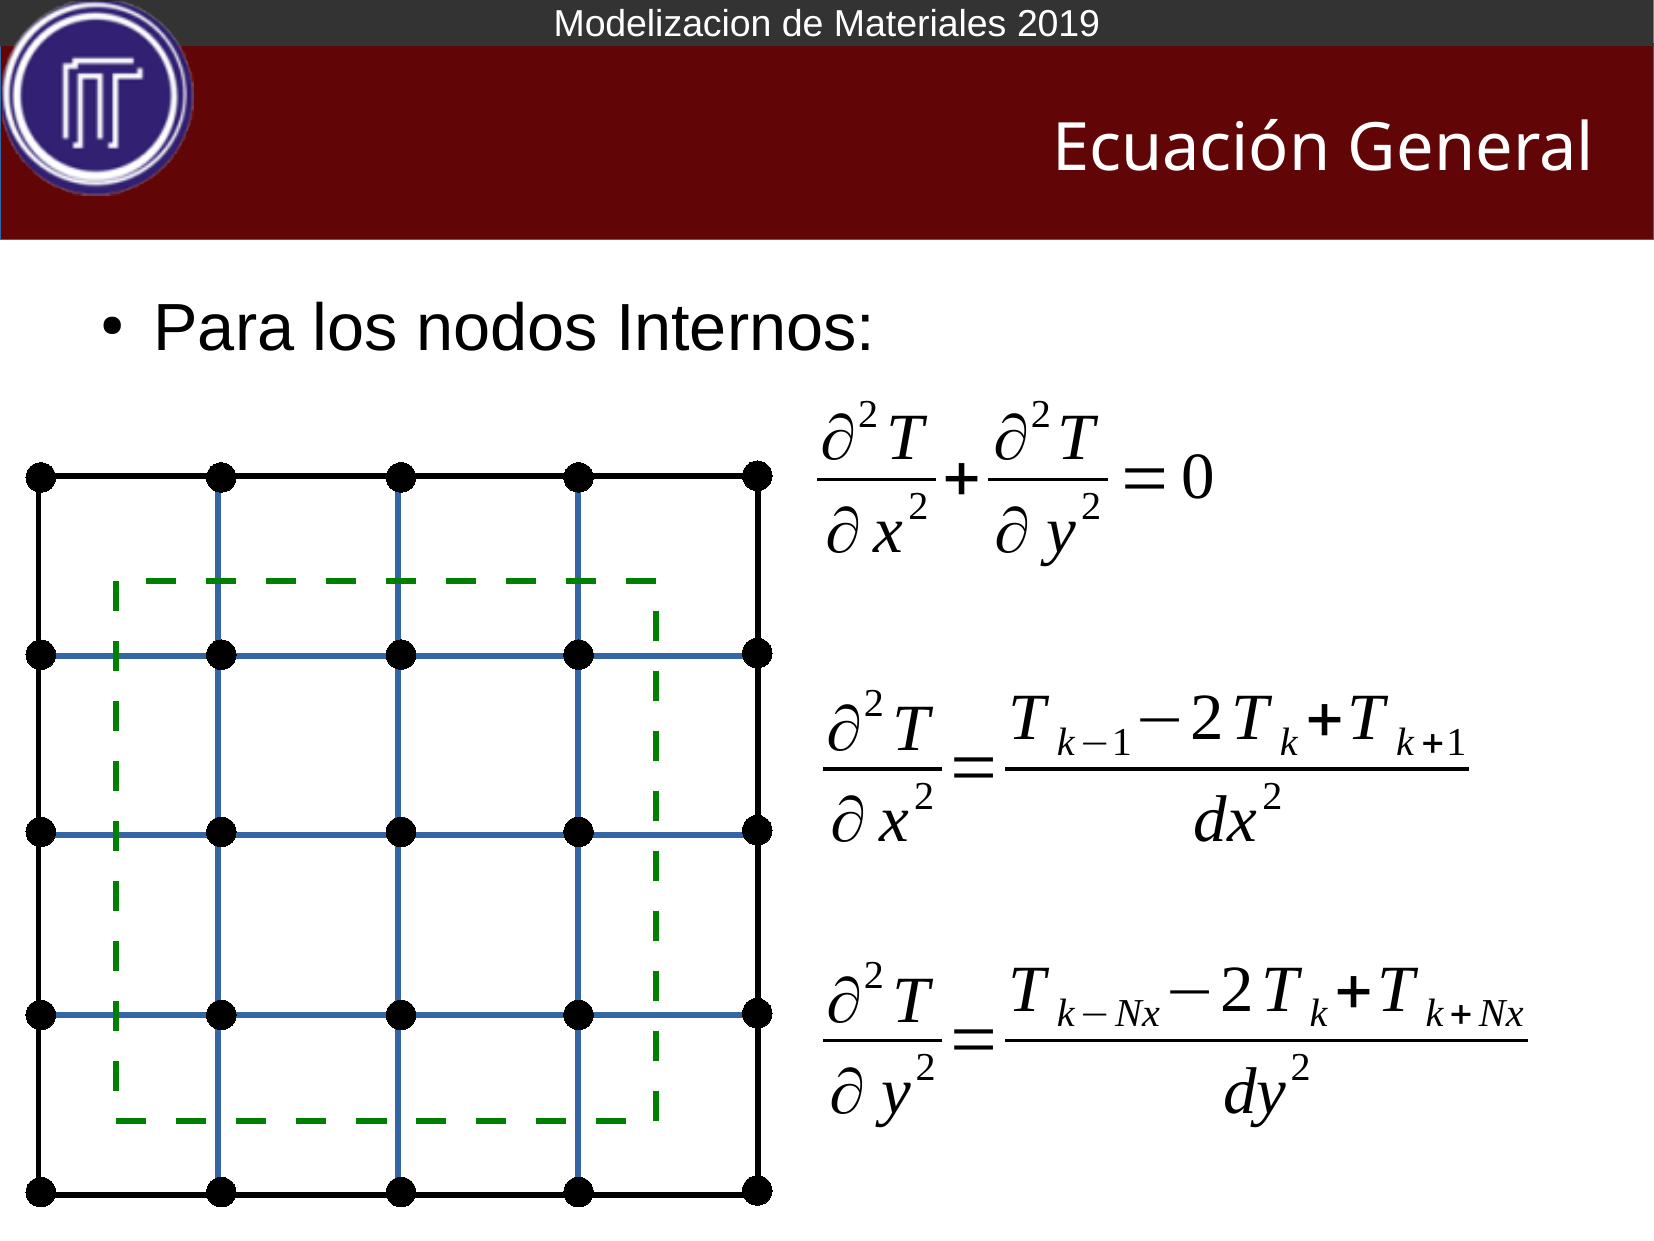

# Ecuación General
Para los nodos Internos: